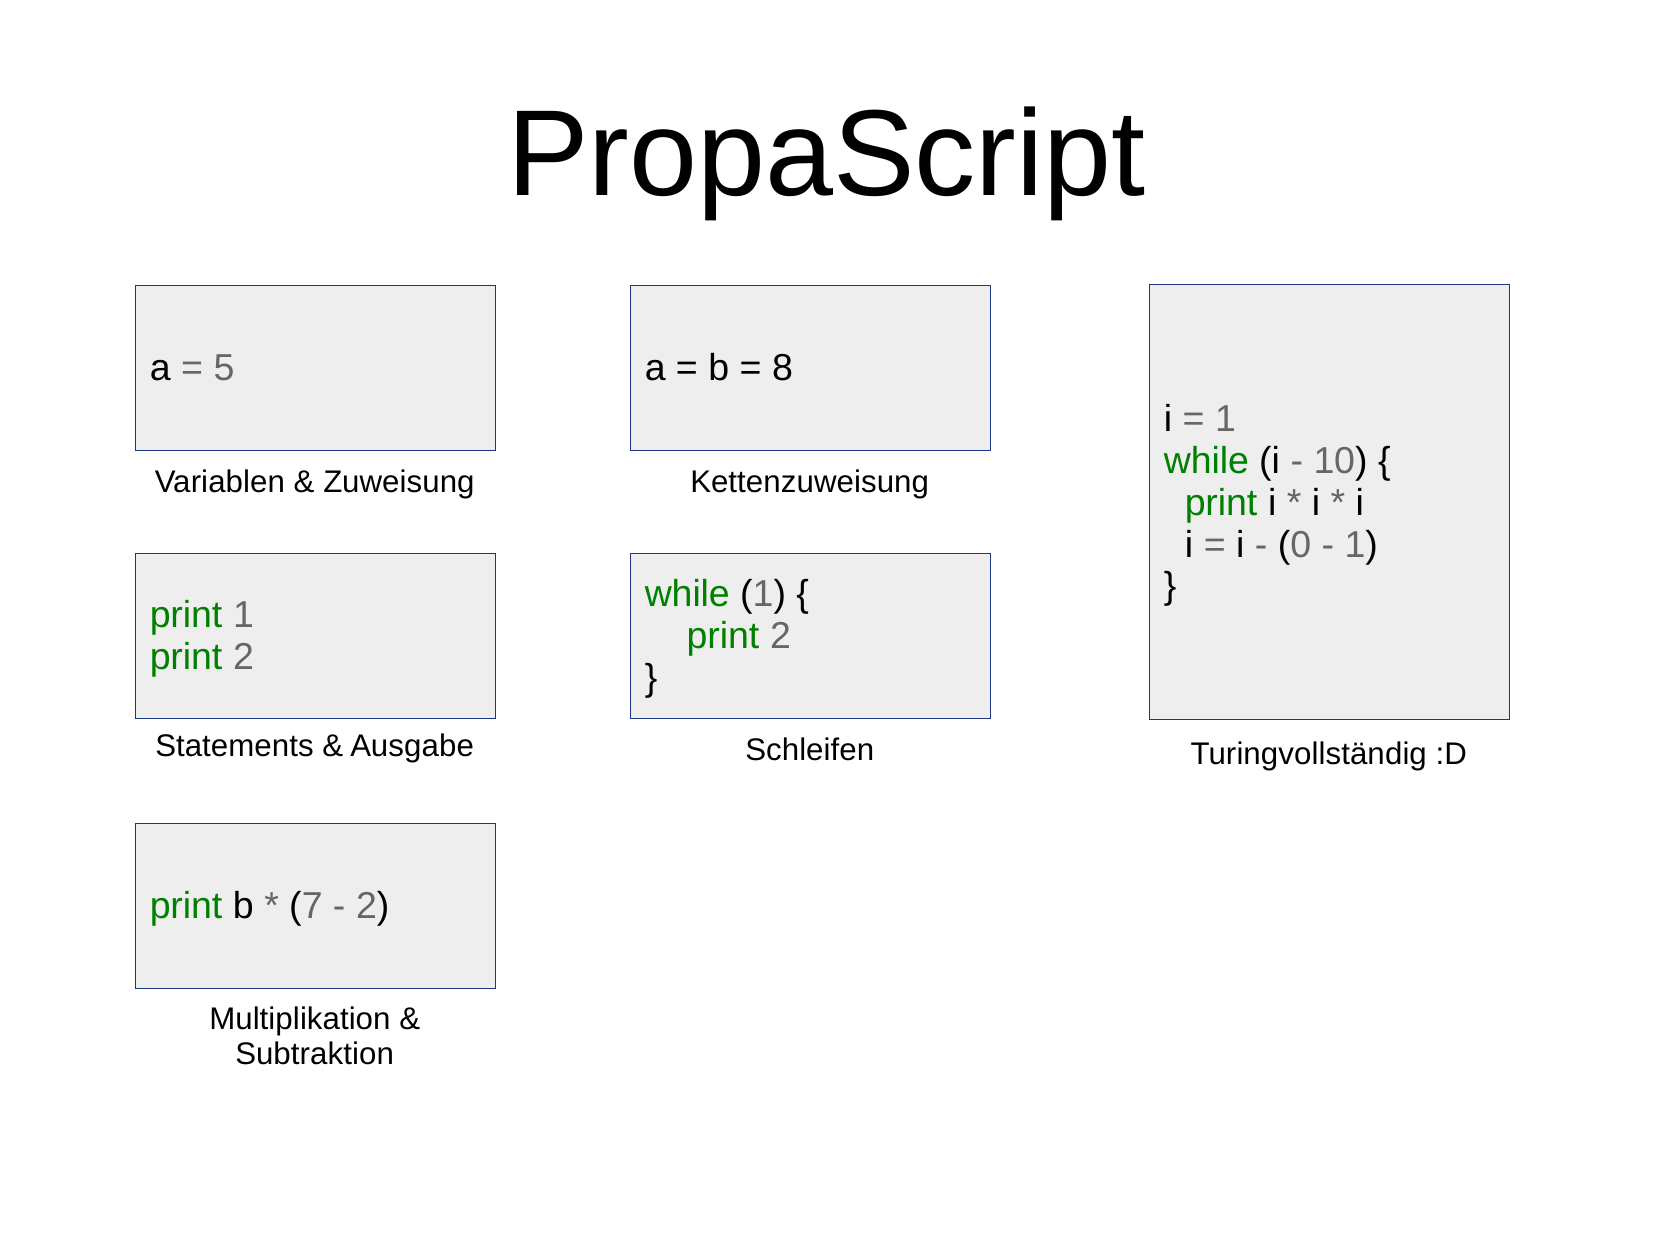

# PropaScript
a = 5
Variablen & Zuweisung
a = b = 8
Kettenzuweisung
a = b = 8
Kettenzuweisung
i = 1
while (i - 10) {
 print i * i * i
 i = i - (0 - 1)
}
print 1
print 2
Statements & Ausgabe
while (1) {
 print 2
}
Schleifen
Turingvollständig :D
print b * (7 - 2)
Multiplikation & Subtraktion